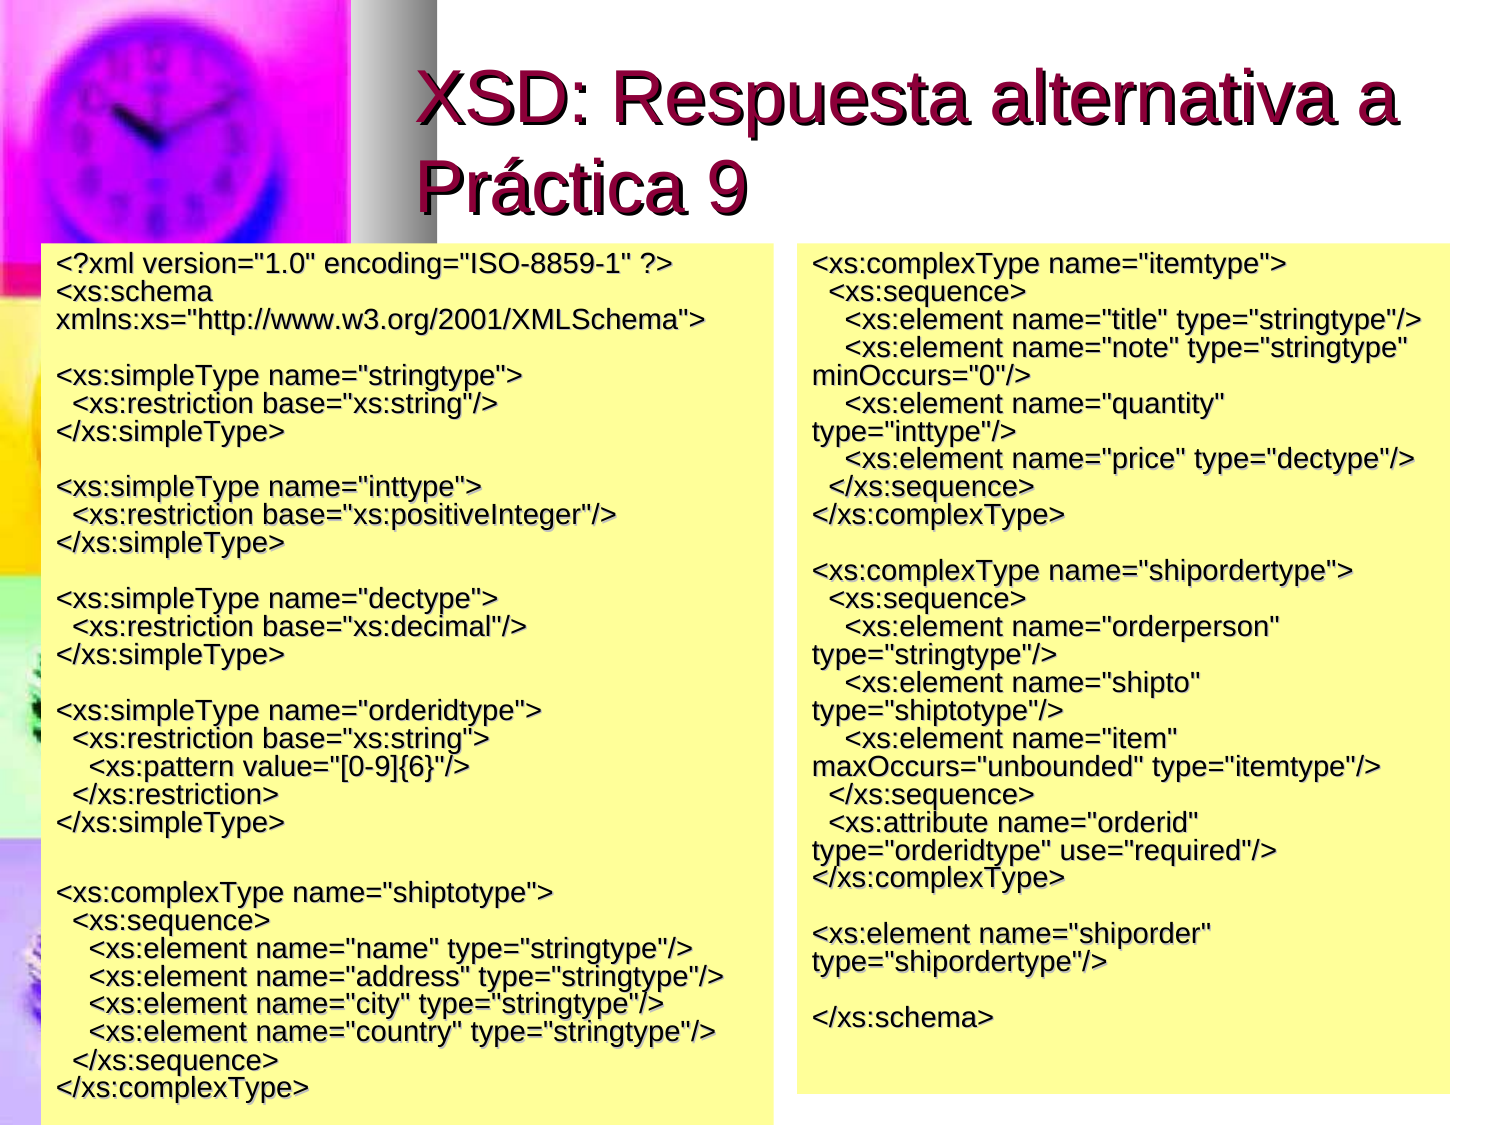

# XSD: Respuesta alternativa a Práctica 9
<?xml version="1.0" encoding="ISO-8859-1" ?>
<xs:schema xmlns:xs="http://www.w3.org/2001/XMLSchema">
<xs:simpleType name="stringtype">
  <xs:restriction base="xs:string"/>
</xs:simpleType>
<xs:simpleType name="inttype">
  <xs:restriction base="xs:positiveInteger"/>
</xs:simpleType>
<xs:simpleType name="dectype">
  <xs:restriction base="xs:decimal"/>
</xs:simpleType>
<xs:simpleType name="orderidtype">
  <xs:restriction base="xs:string">
    <xs:pattern value="[0-9]{6}"/>
  </xs:restriction>
</xs:simpleType>
<xs:complexType name="shiptotype">
  <xs:sequence>
    <xs:element name="name" type="stringtype"/>
    <xs:element name="address" type="stringtype"/>
    <xs:element name="city" type="stringtype"/>
    <xs:element name="country" type="stringtype"/>
  </xs:sequence>
</xs:complexType>
<xs:complexType name="itemtype">
  <xs:sequence>
    <xs:element name="title" type="stringtype"/>
    <xs:element name="note" type="stringtype" minOccurs="0"/>
    <xs:element name="quantity" type="inttype"/>
    <xs:element name="price" type="dectype"/>
  </xs:sequence>
</xs:complexType>
<xs:complexType name="shipordertype">
  <xs:sequence>
    <xs:element name="orderperson" type="stringtype"/>
    <xs:element name="shipto" type="shiptotype"/>
    <xs:element name="item" maxOccurs="unbounded" type="itemtype"/>
  </xs:sequence>
  <xs:attribute name="orderid" type="orderidtype" use="required"/>
</xs:complexType>
<xs:element name="shiporder" type="shipordertype"/>
</xs:schema>